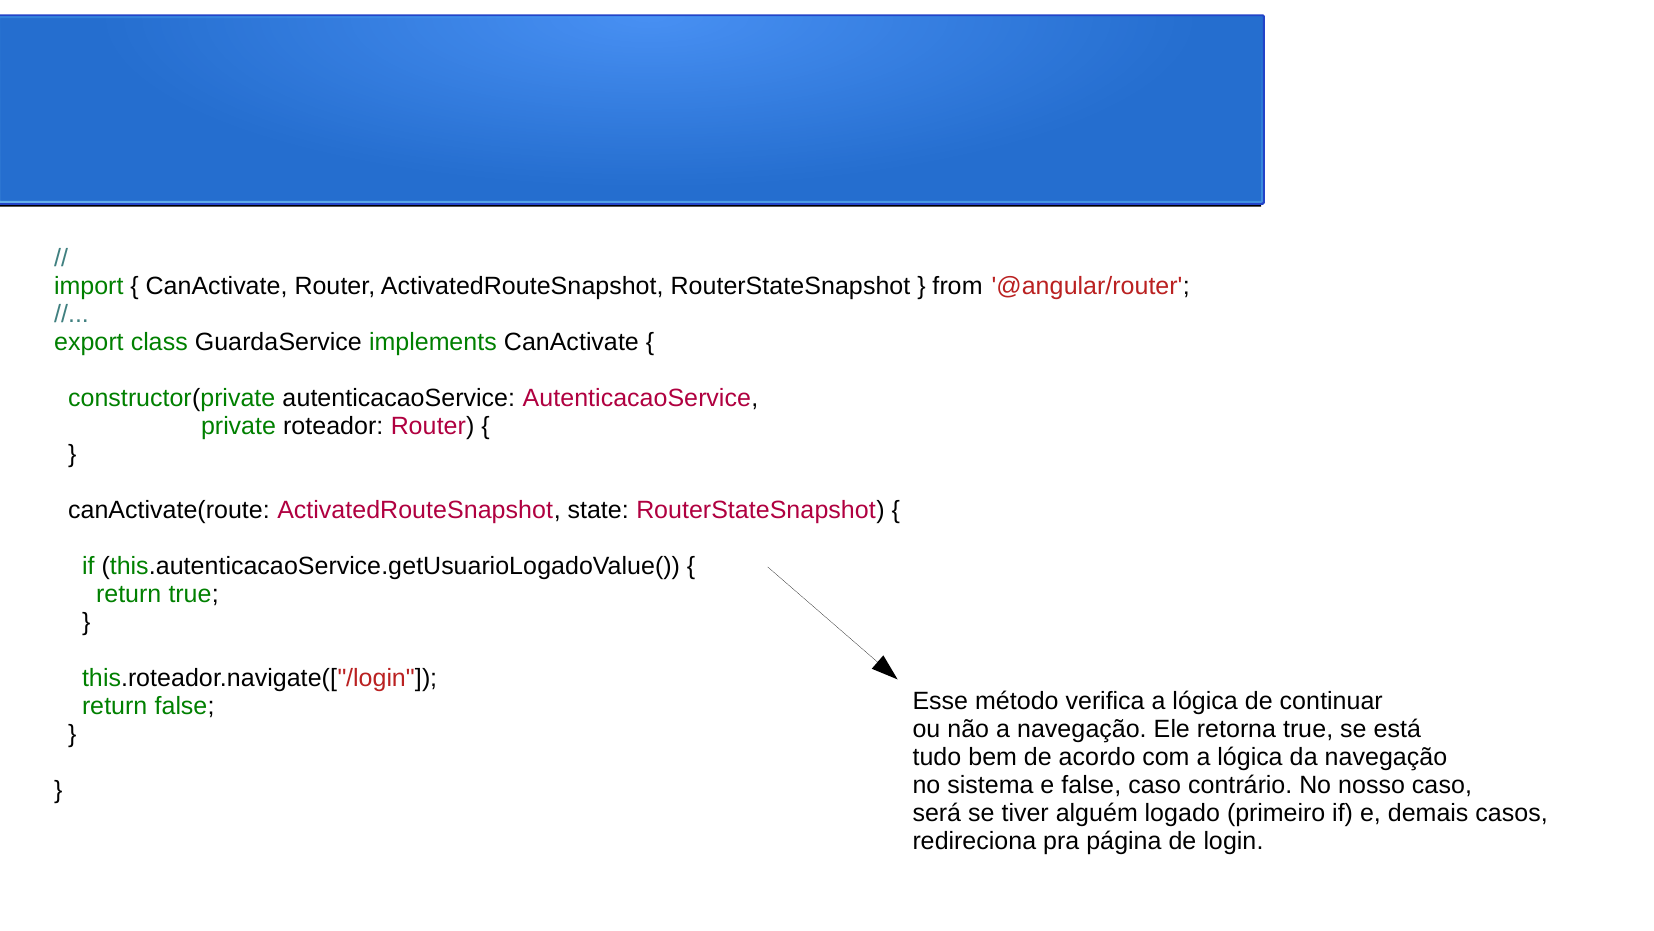

#
//
import { CanActivate, Router, ActivatedRouteSnapshot, RouterStateSnapshot } from '@angular/router';
//...
export class GuardaService implements CanActivate {
 constructor(private autenticacaoService: AutenticacaoService,
 private roteador: Router) {
 }
 canActivate(route: ActivatedRouteSnapshot, state: RouterStateSnapshot) {
 if (this.autenticacaoService.getUsuarioLogadoValue()) {
 return true;
 }
 this.roteador.navigate(["/login"]);
 return false;
 }
}
Esse método verifica a lógica de continuar
ou não a navegação. Ele retorna true, se está
tudo bem de acordo com a lógica da navegação
no sistema e false, caso contrário. No nosso caso,
será se tiver alguém logado (primeiro if) e, demais casos,
redireciona pra página de login.